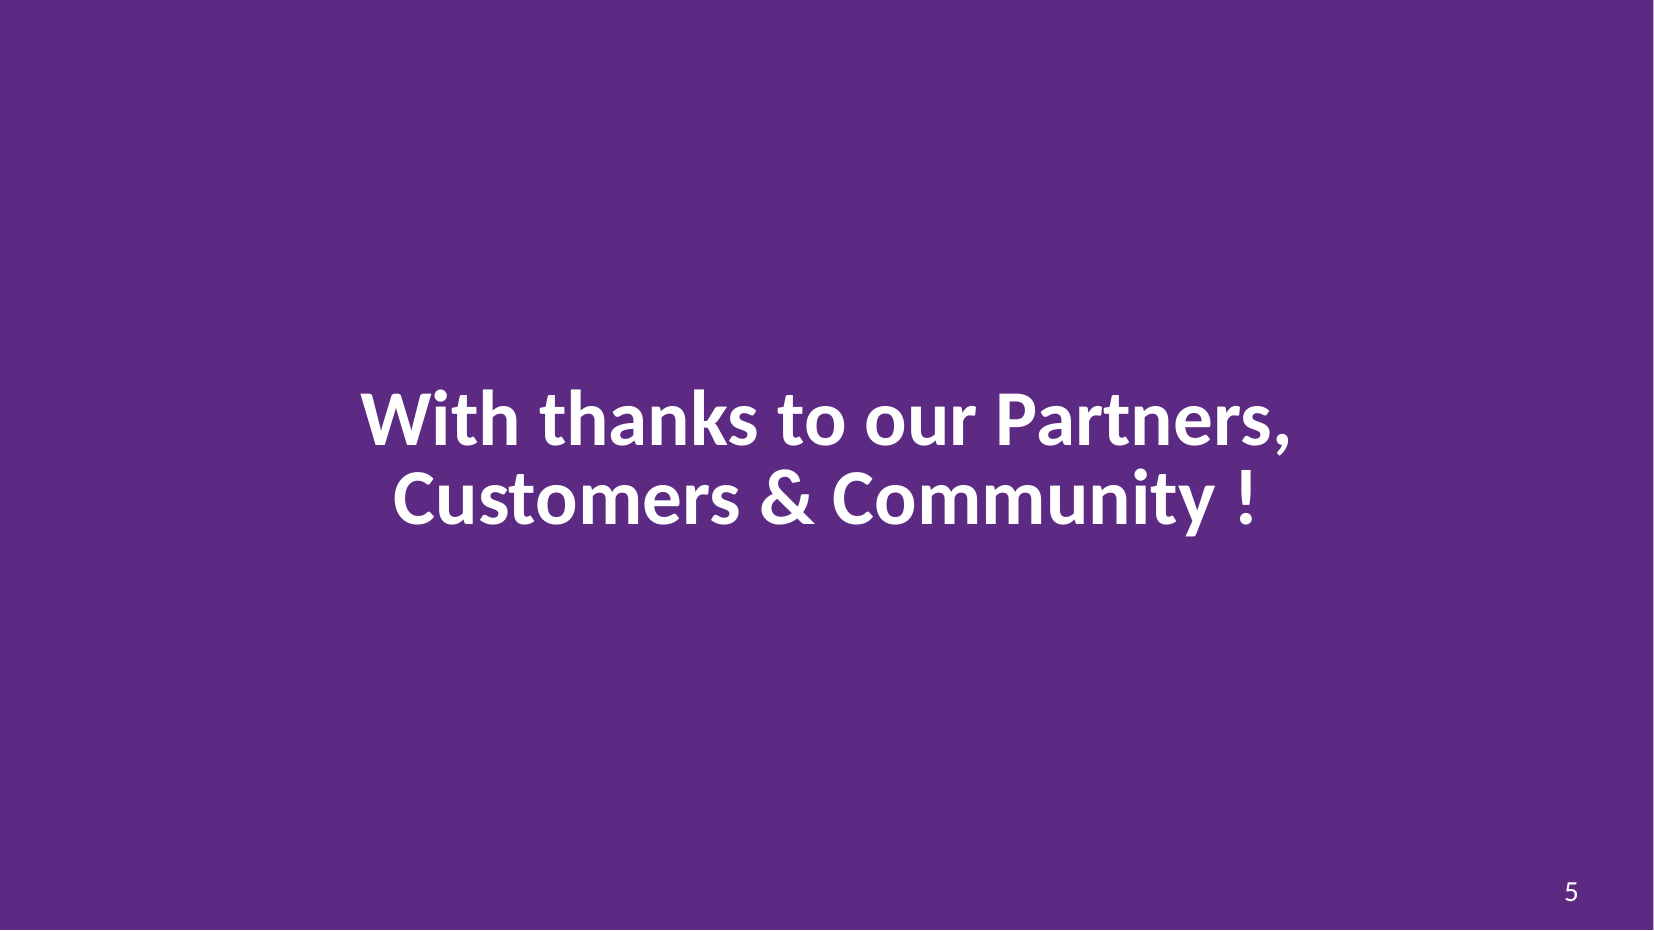

With thanks to our Partners, Customers & Community !